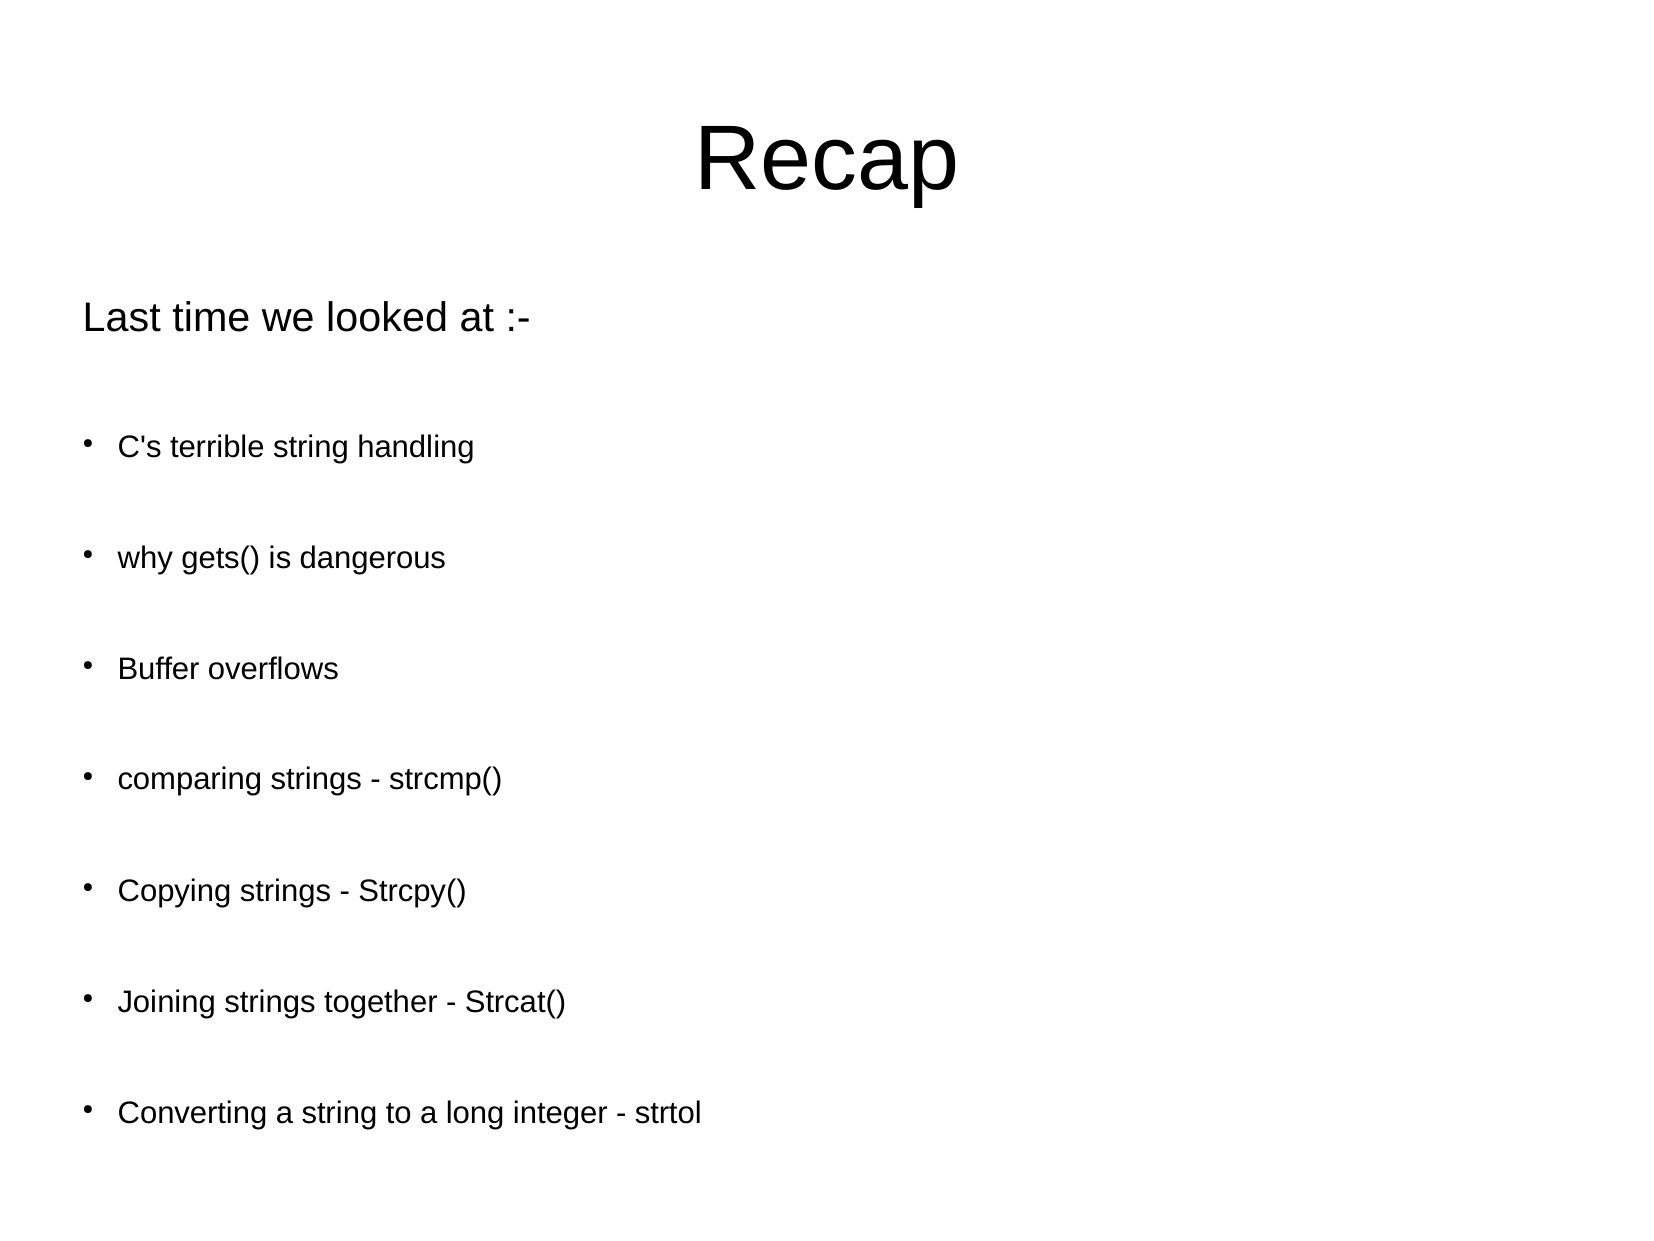

# Recap
Last time we looked at :-
C's terrible string handling
why gets() is dangerous
Buffer overflows
comparing strings - strcmp()
Copying strings - Strcpy()
Joining strings together - Strcat()
Converting a string to a long integer - strtol